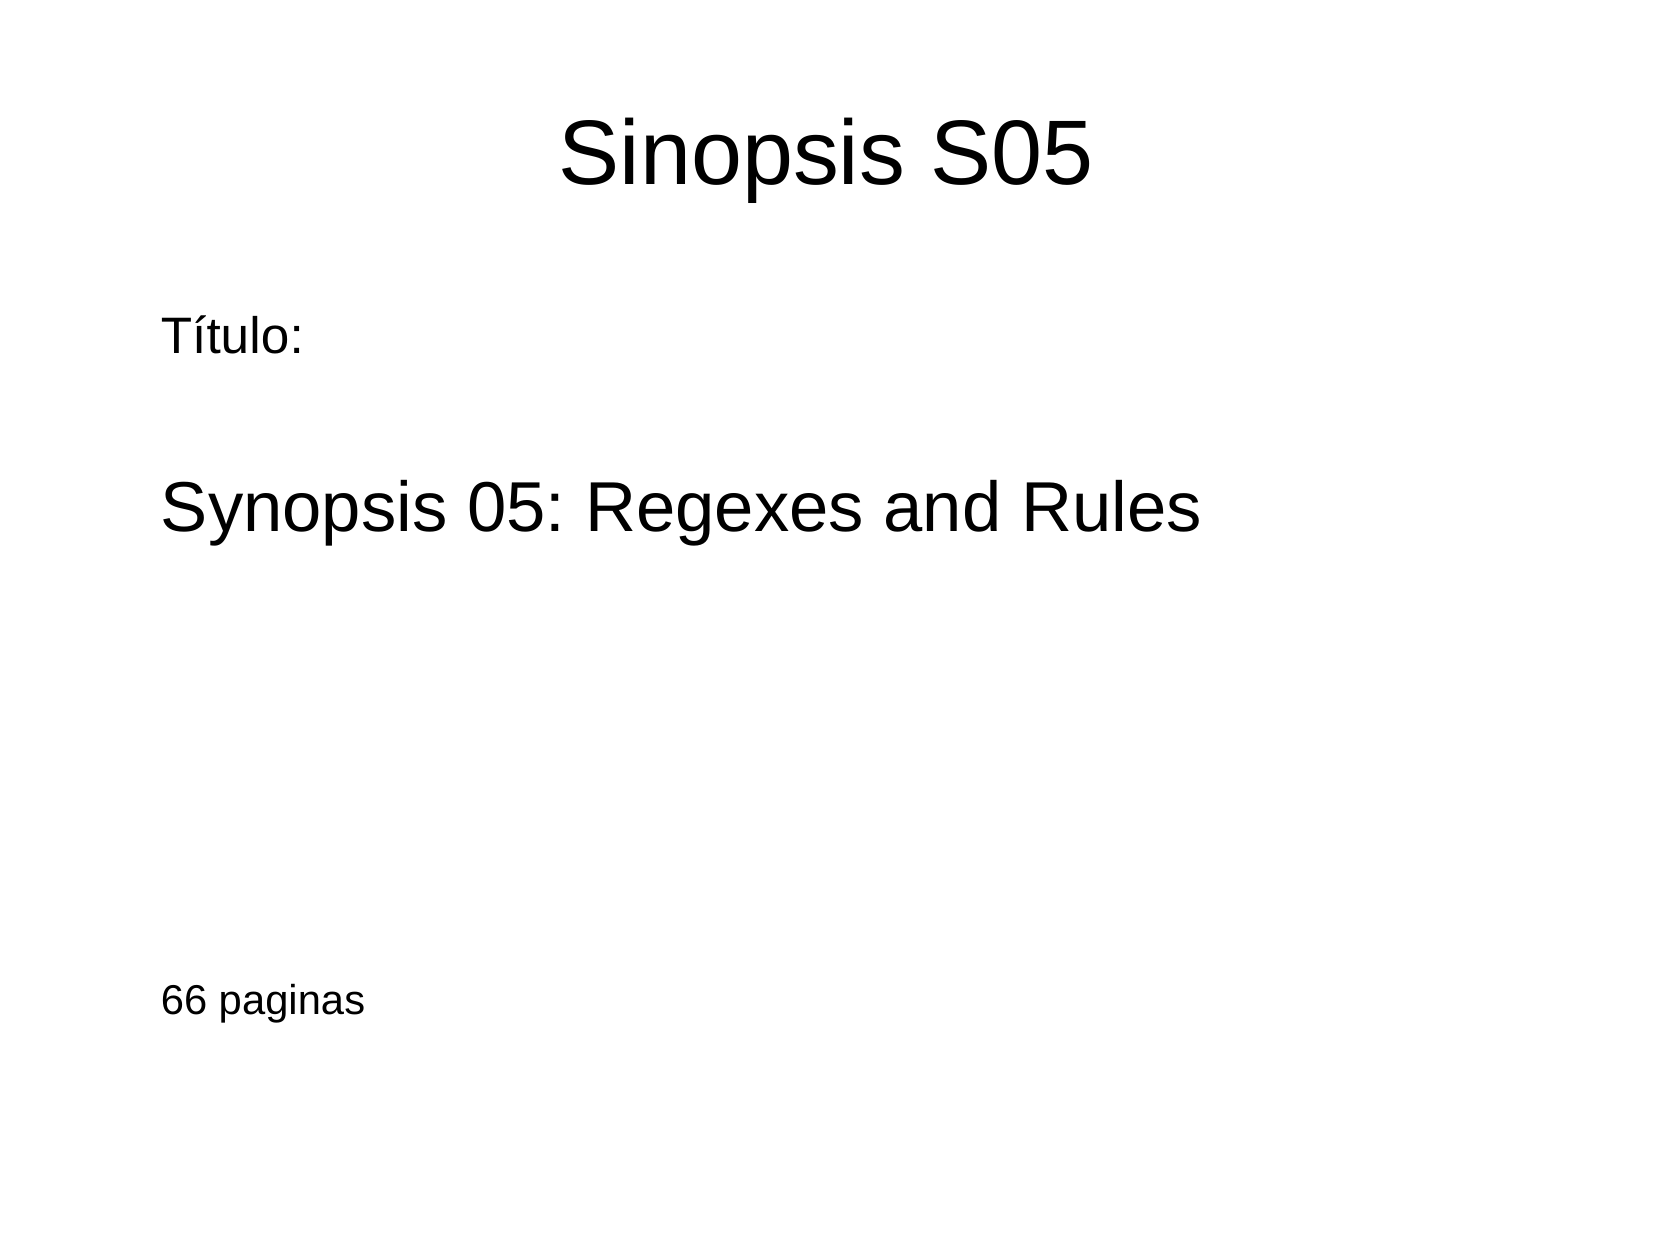

# Sinopsis S05
Título:
Synopsis 05: Regexes and Rules
66 paginas